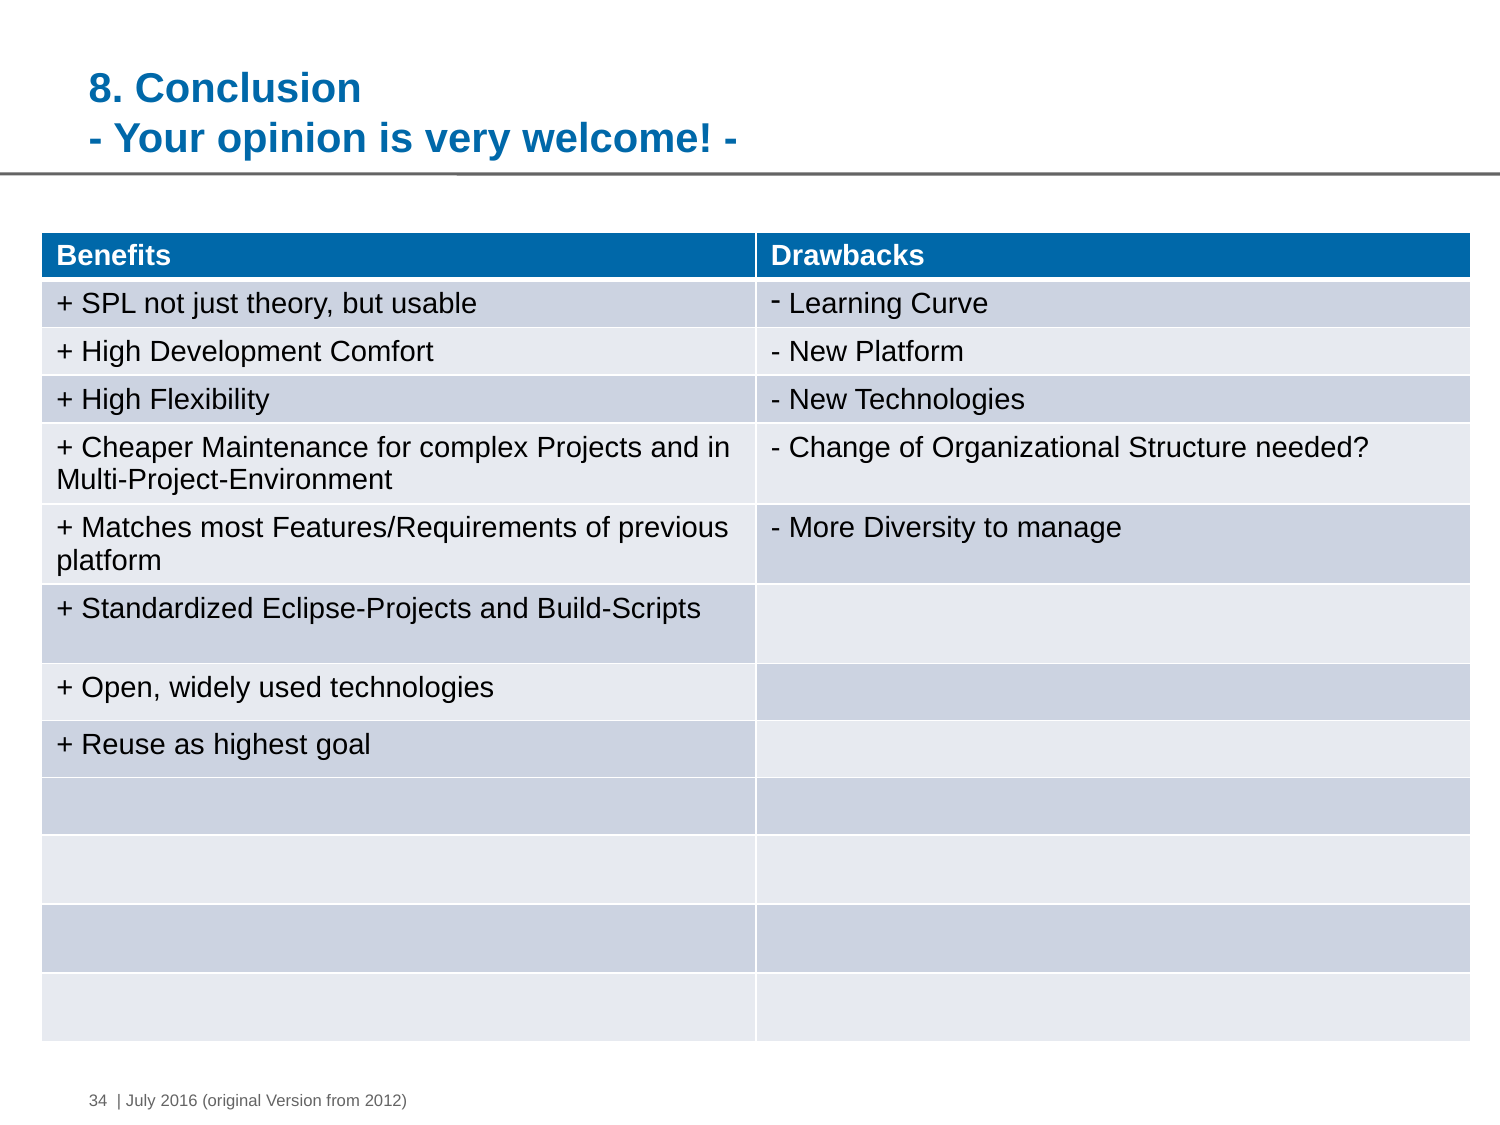

# 8. Conclusion - Your opinion is very welcome! -
| Benefits | Drawbacks |
| --- | --- |
| + SPL not just theory, but usable | Learning Curve |
| + High Development Comfort | - New Platform |
| + High Flexibility | - New Technologies |
| + Cheaper Maintenance for complex Projects and in Multi-Project-Environment | - Change of Organizational Structure needed? |
| + Matches most Features/Requirements of previous platform | - More Diversity to manage |
| + Standardized Eclipse-Projects and Build-Scripts | |
| + Open, widely used technologies | |
| + Reuse as highest goal | |
| | |
| | |
| | |
| | |